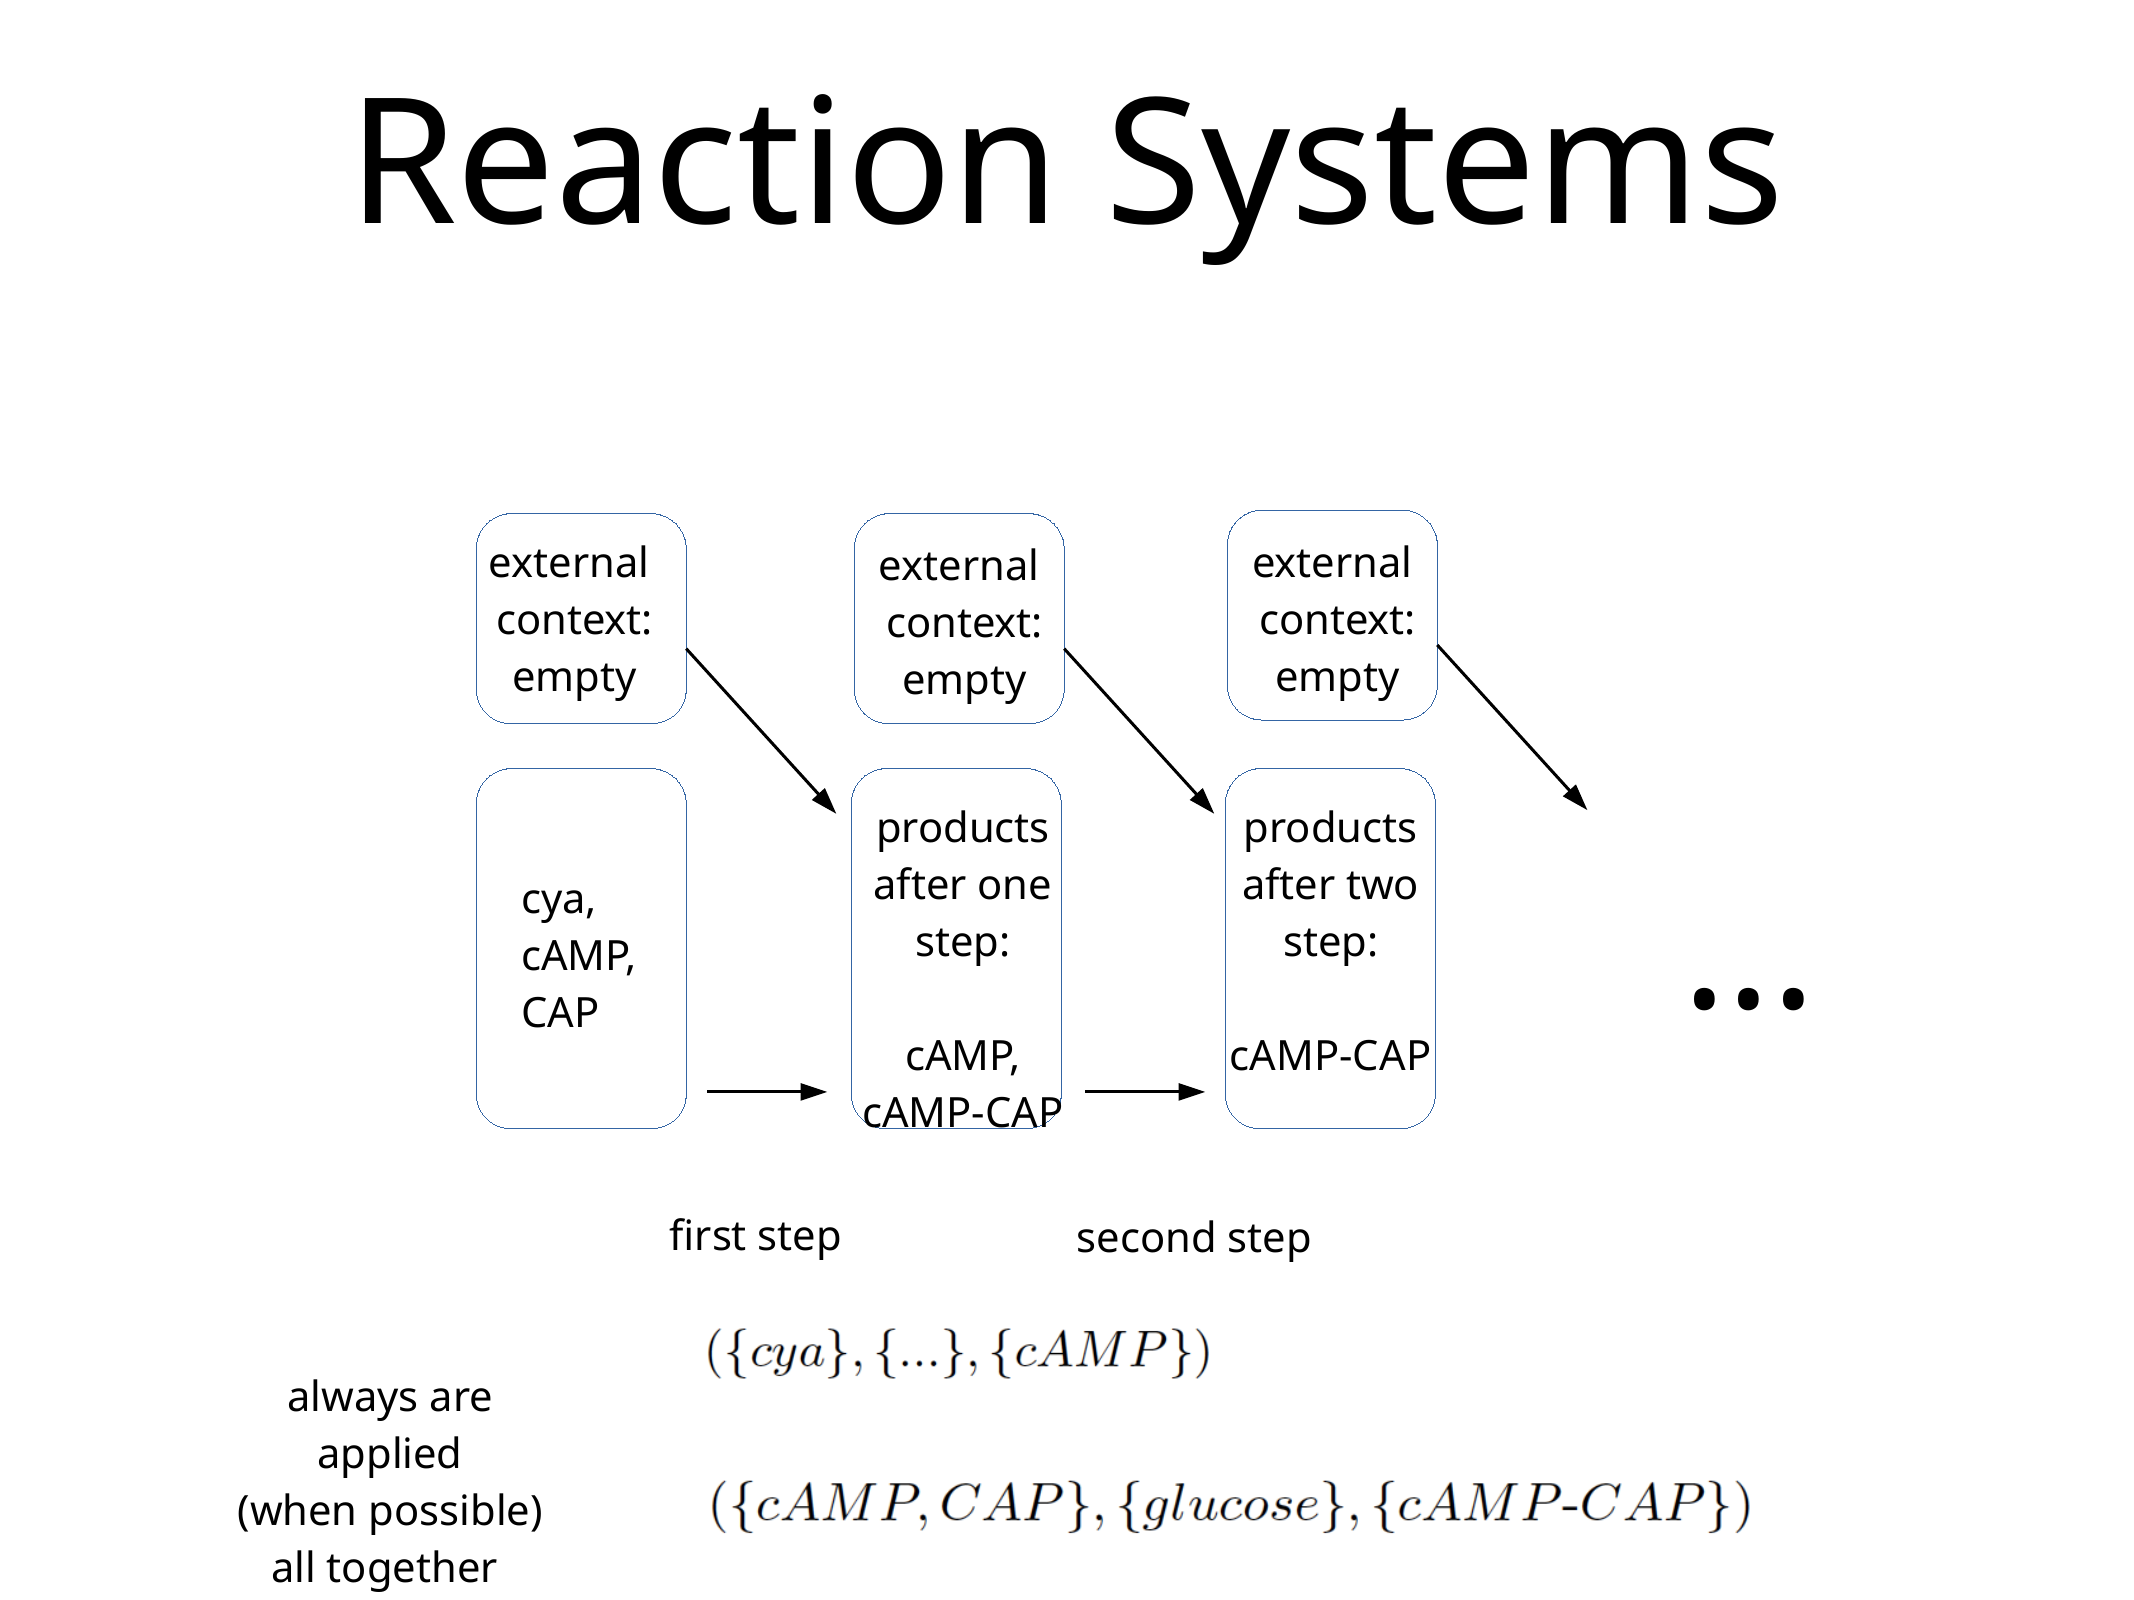

# Reaction Systems
external
 context:
 empty
external
 context:
 empty
external
 context:
 empty
products
after one
step:
cAMP,
cAMP-CAP
products
after two
step:
cAMP-CAP
cya,
cAMP,
CAP
...
first step
second step
always are applied
(when possible)
all together
42